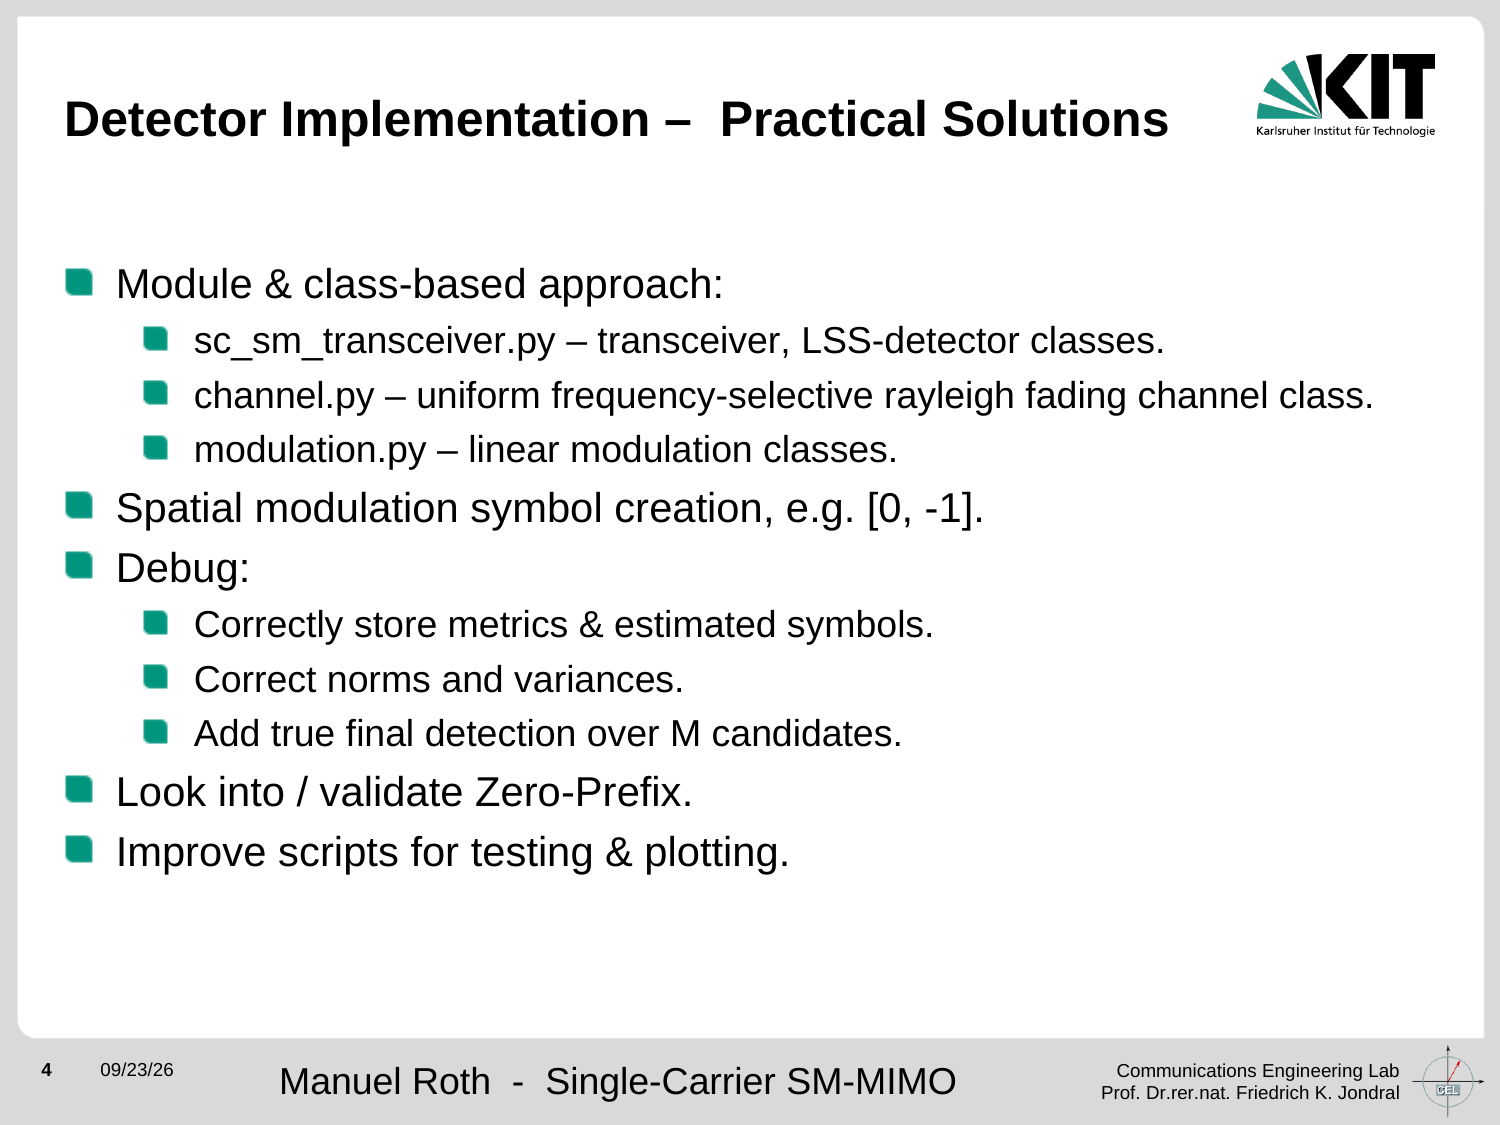

# Detector Implementation – Practical Solutions
Module & class-based approach:
sc_sm_transceiver.py – transceiver, LSS-detector classes.
channel.py – uniform frequency-selective rayleigh fading channel class.
modulation.py – linear modulation classes.
Spatial modulation symbol creation, e.g. [0, -1].
Debug:
Correctly store metrics & estimated symbols.
Correct norms and variances.
Add true final detection over M candidates.
Look into / validate Zero-Prefix.
Improve scripts for testing & plotting.
Manuel Roth - Single-Carrier SM-MIMO